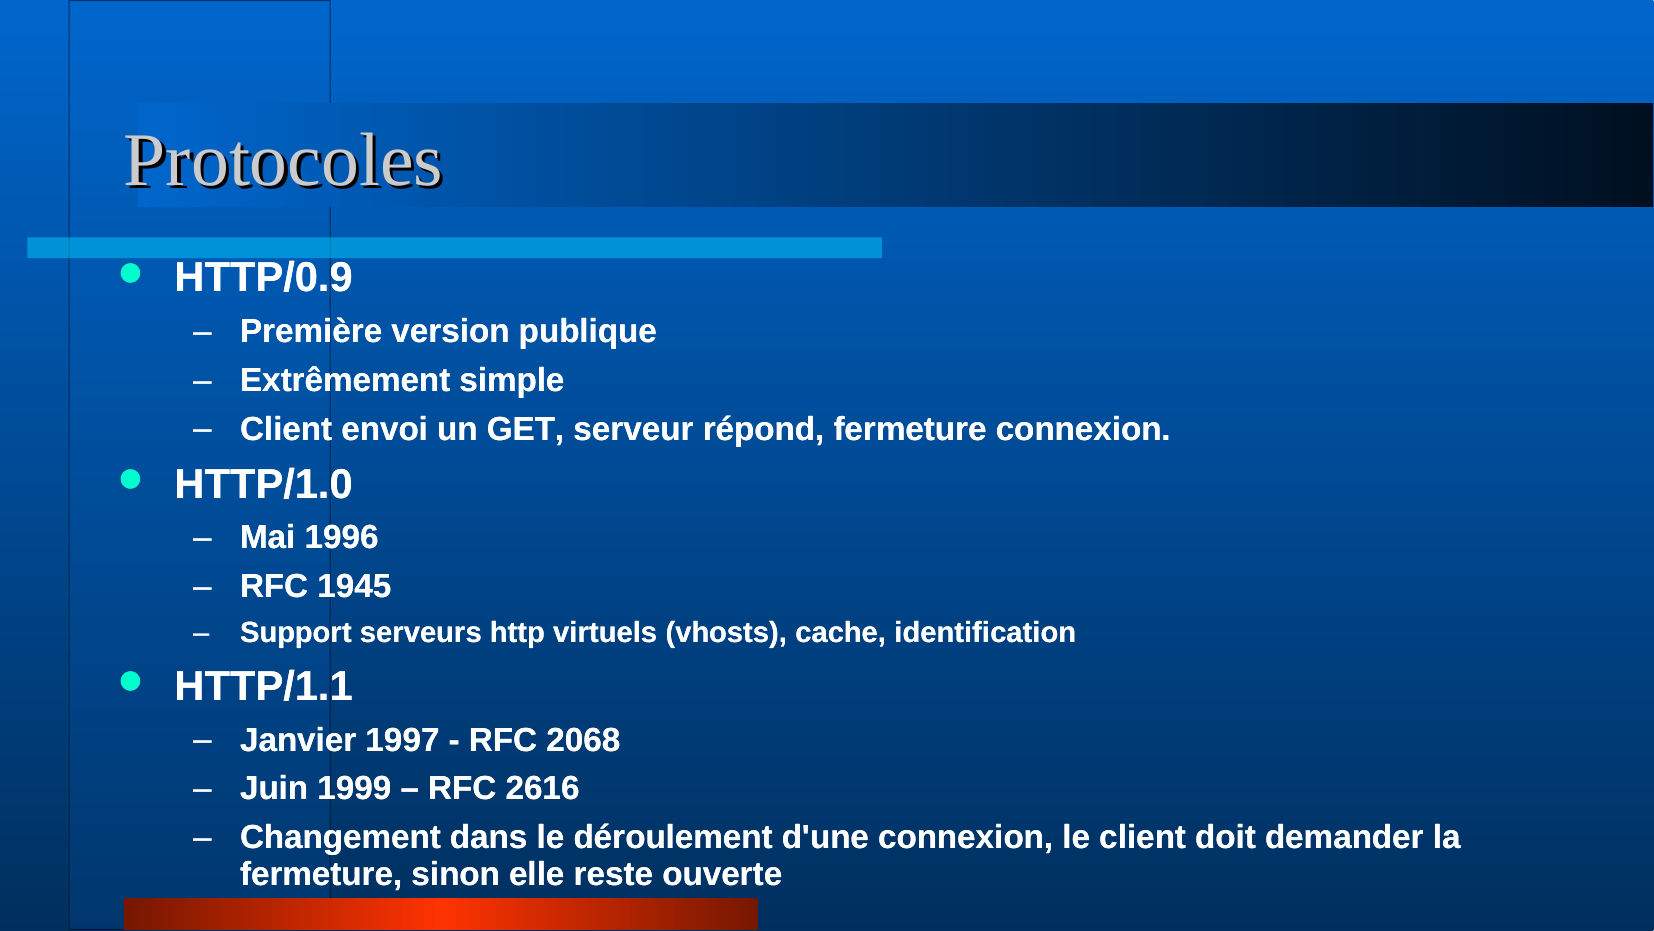

# Protocoles
HTTP/0.9
Première version publique
Extrêmement simple
Client envoi un GET, serveur répond, fermeture connexion.
HTTP/1.0
Mai 1996
RFC 1945
Support serveurs http virtuels (vhosts), cache, identification
HTTP/1.1
Janvier 1997 - RFC 2068
Juin 1999 – RFC 2616
Changement dans le déroulement d'une connexion, le client doit demander la fermeture, sinon elle reste ouverte
HTTP/0.9
Première version publique
Extrêmement simple
Client envoi un GET, serveur répond, fermeture connexion.
HTTP/1.0
Mai 1996
RFC 1945
Support serveurs http virtuels (vhosts), cache, identification
HTTP/1.1
Janvier 1997 - RFC 2068
Juin 1999 – RFC 2616
Changement dans le déroulement d'une connexion, le client doit demander la fermeture, sinon elle reste ouverte